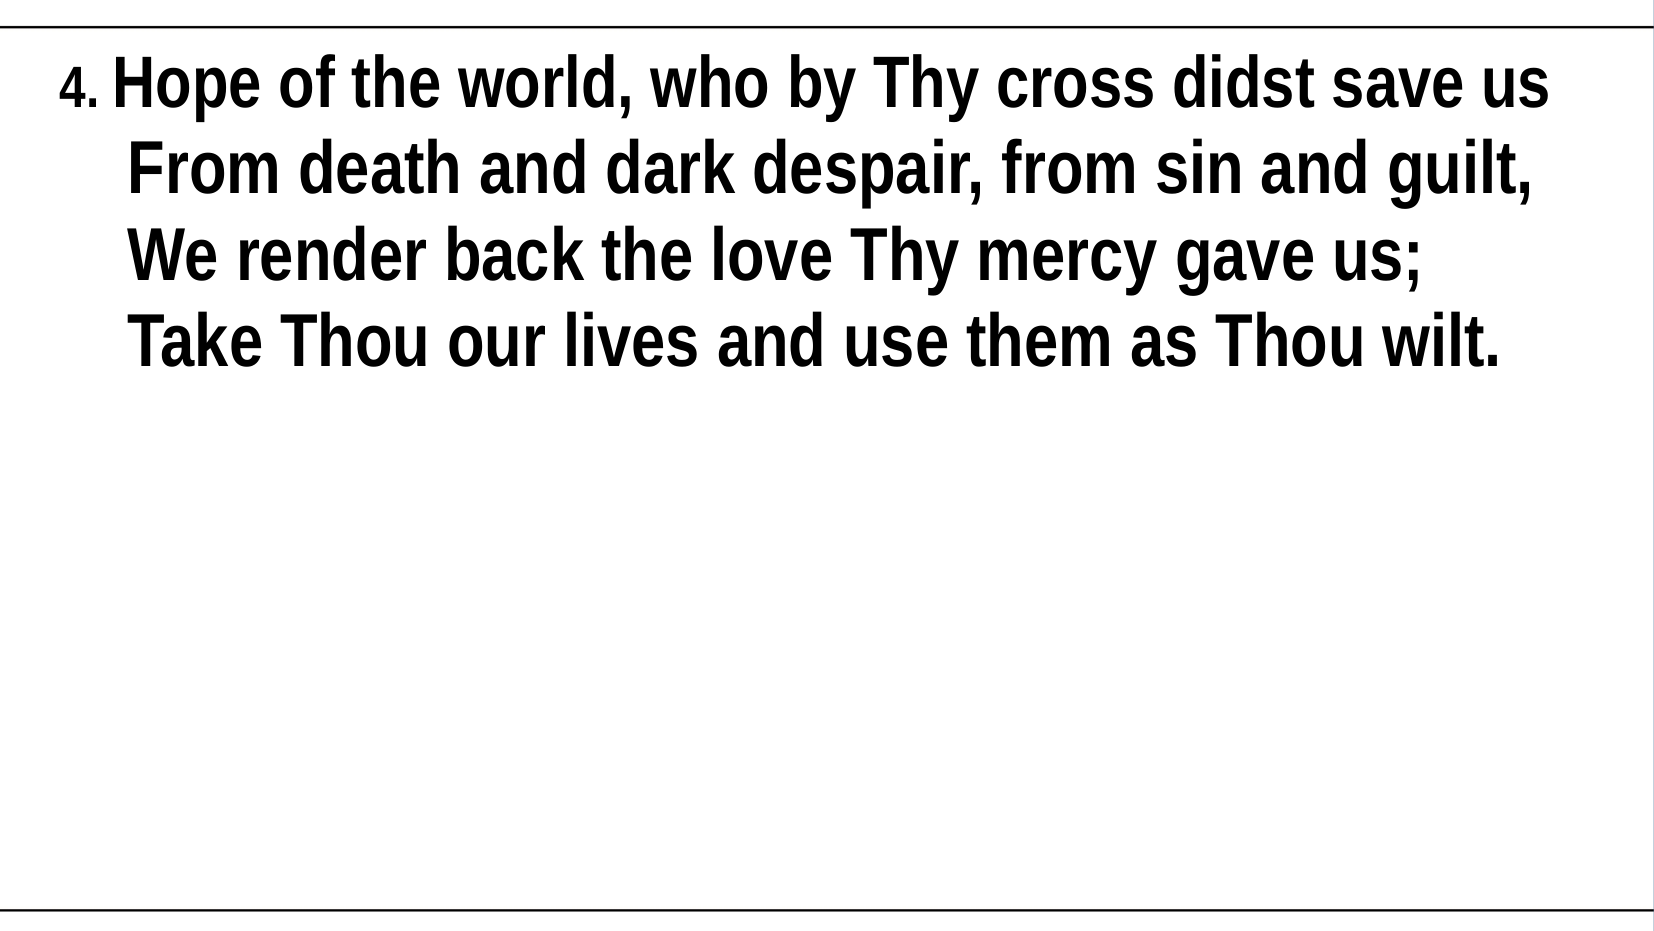

4. 	Hope of the world, who by Thy cross didst save us
 From death and dark despair, from sin and guilt,
 We render back the love Thy mercy gave us;
 Take Thou our lives and use them as Thou wilt.